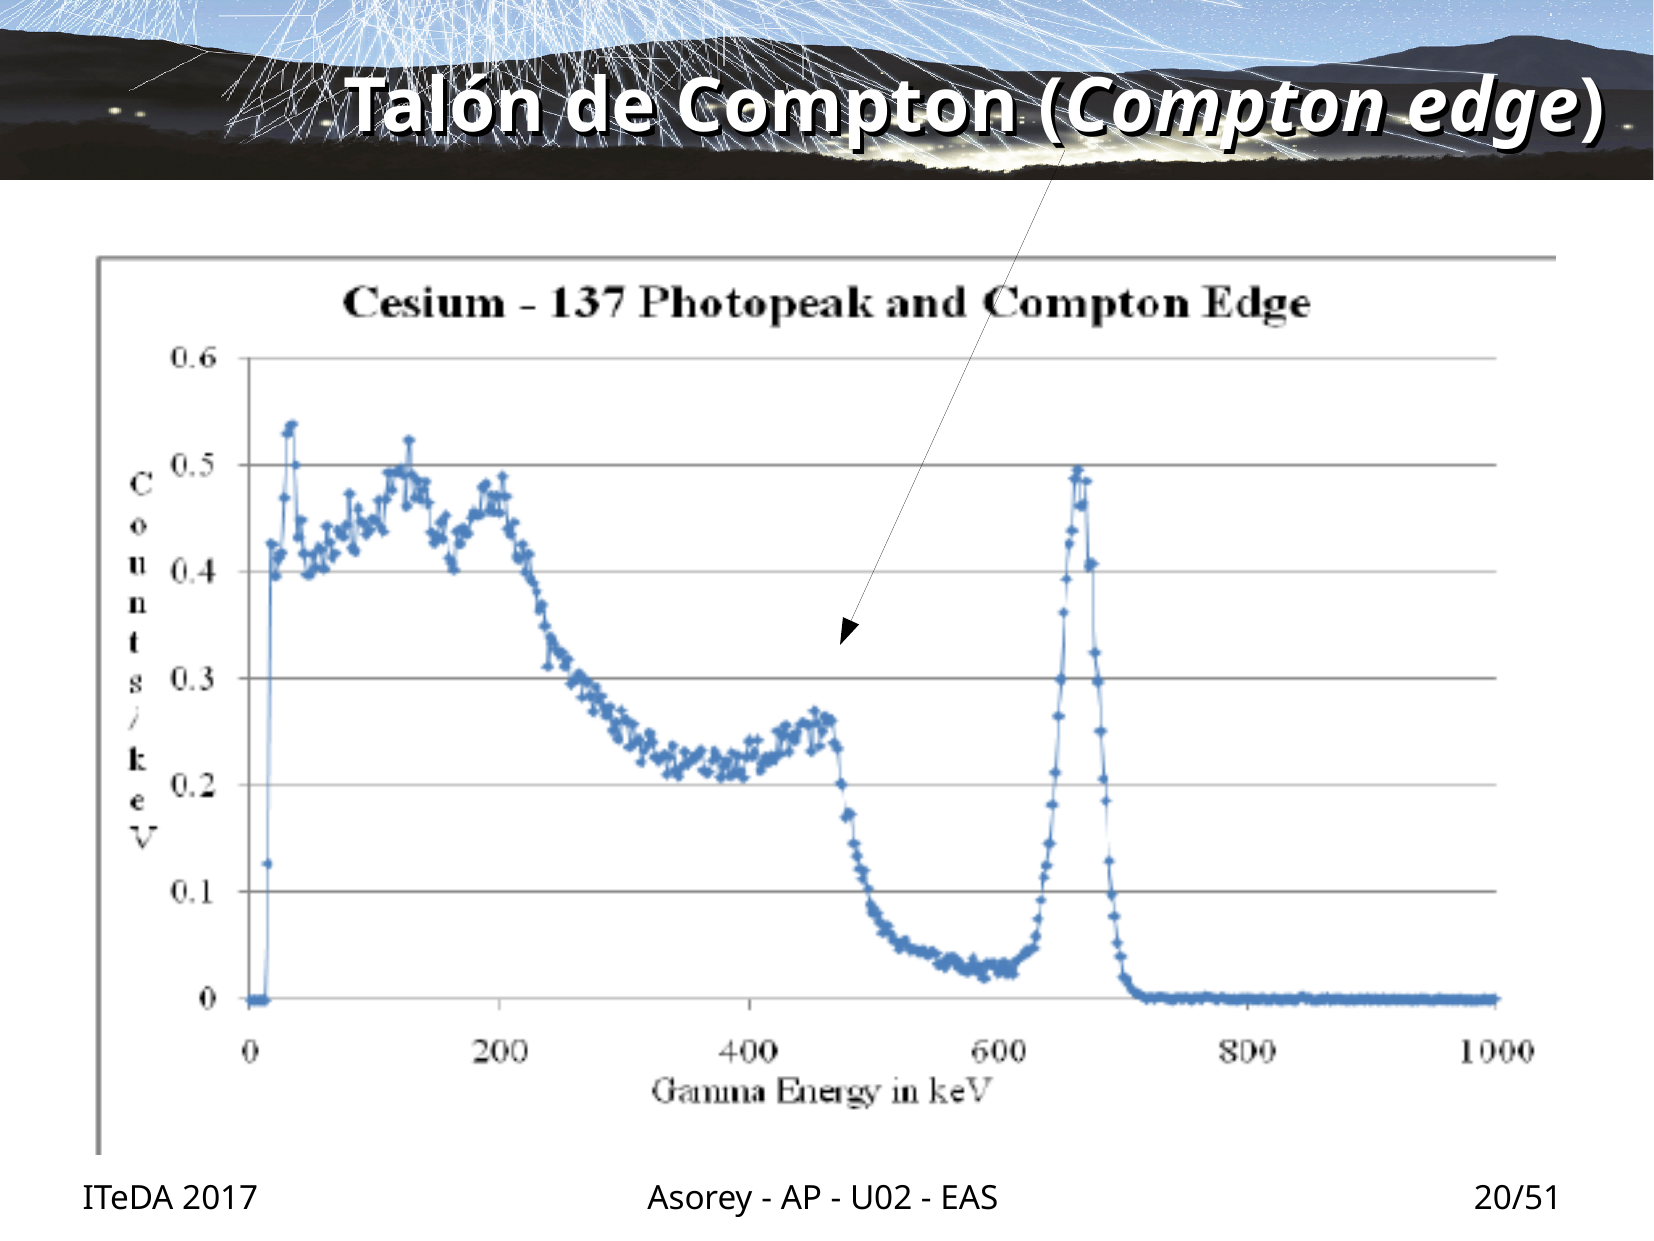

# Talón de Compton (Compton edge)
ITeDA 2017
Asorey - AP - U02 - EAS
20